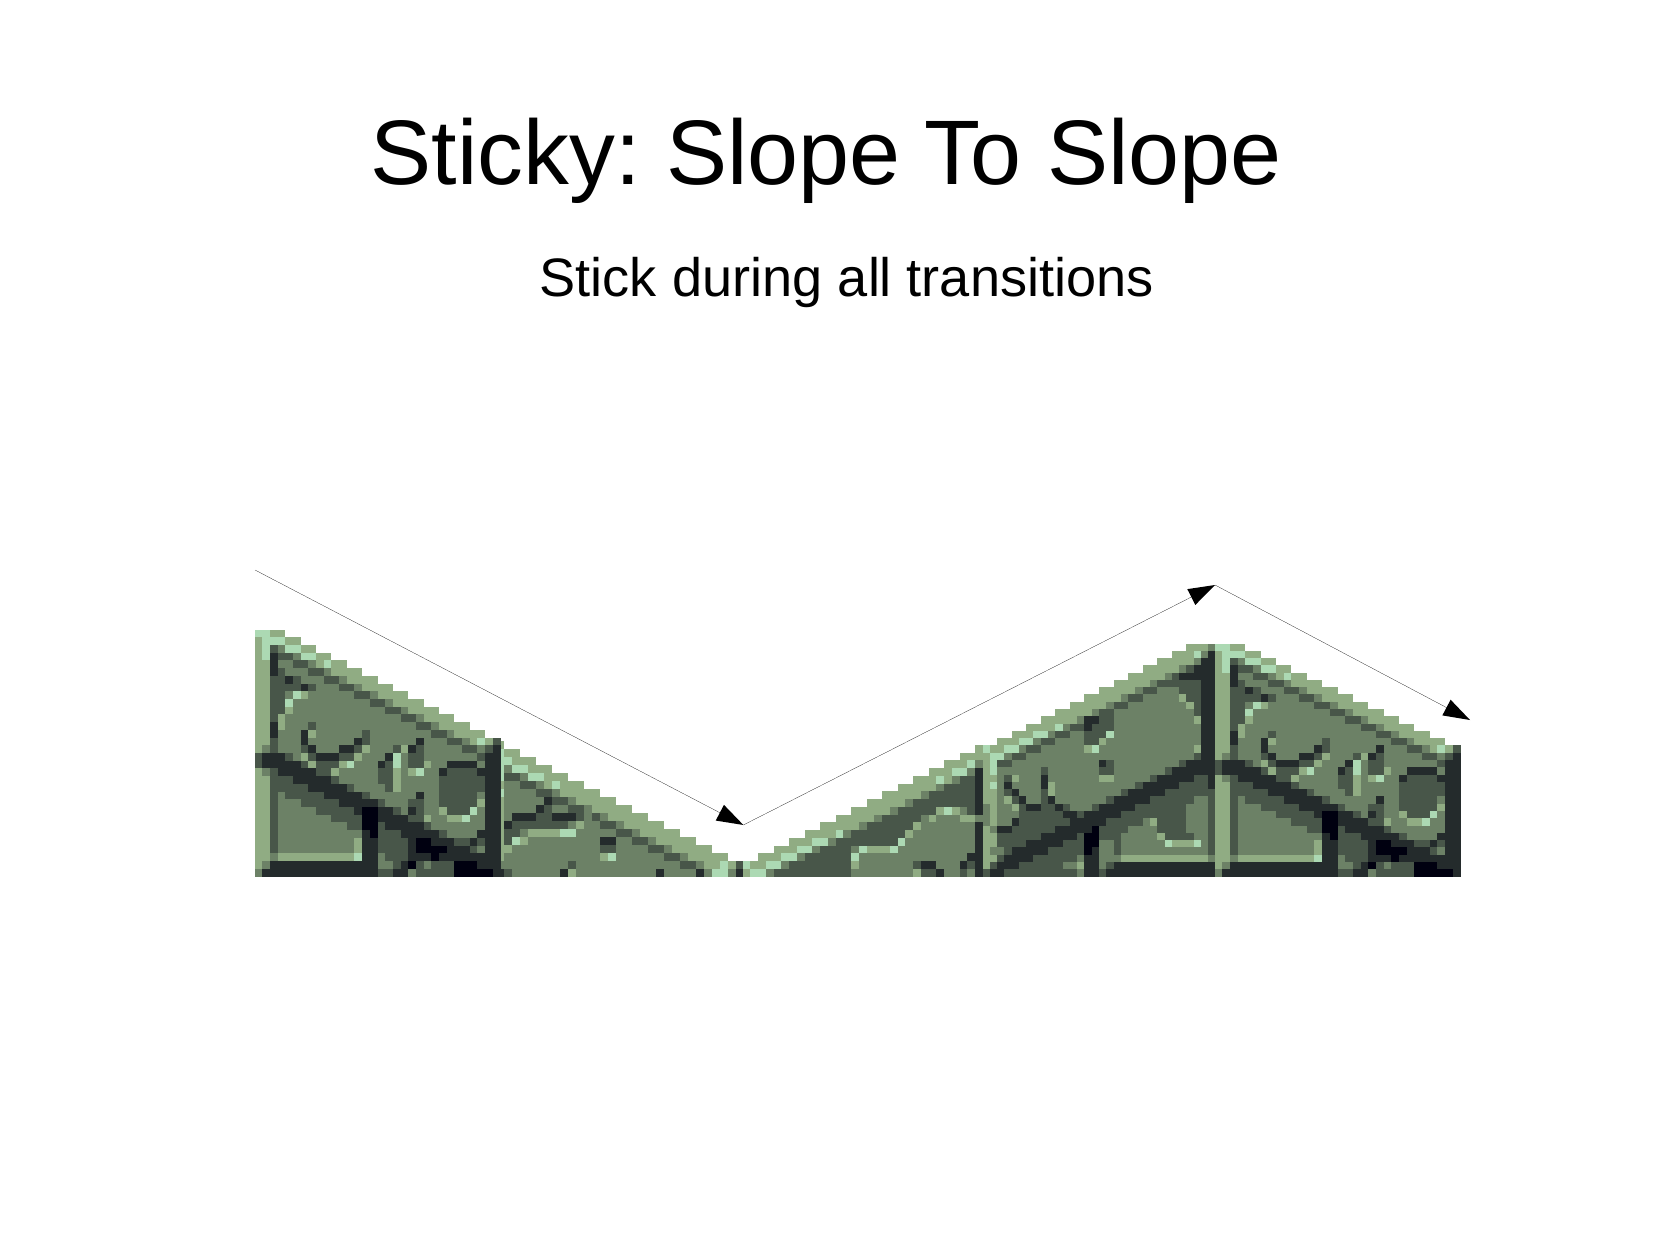

# Sticky: Slope To Slope
Stick during all transitions